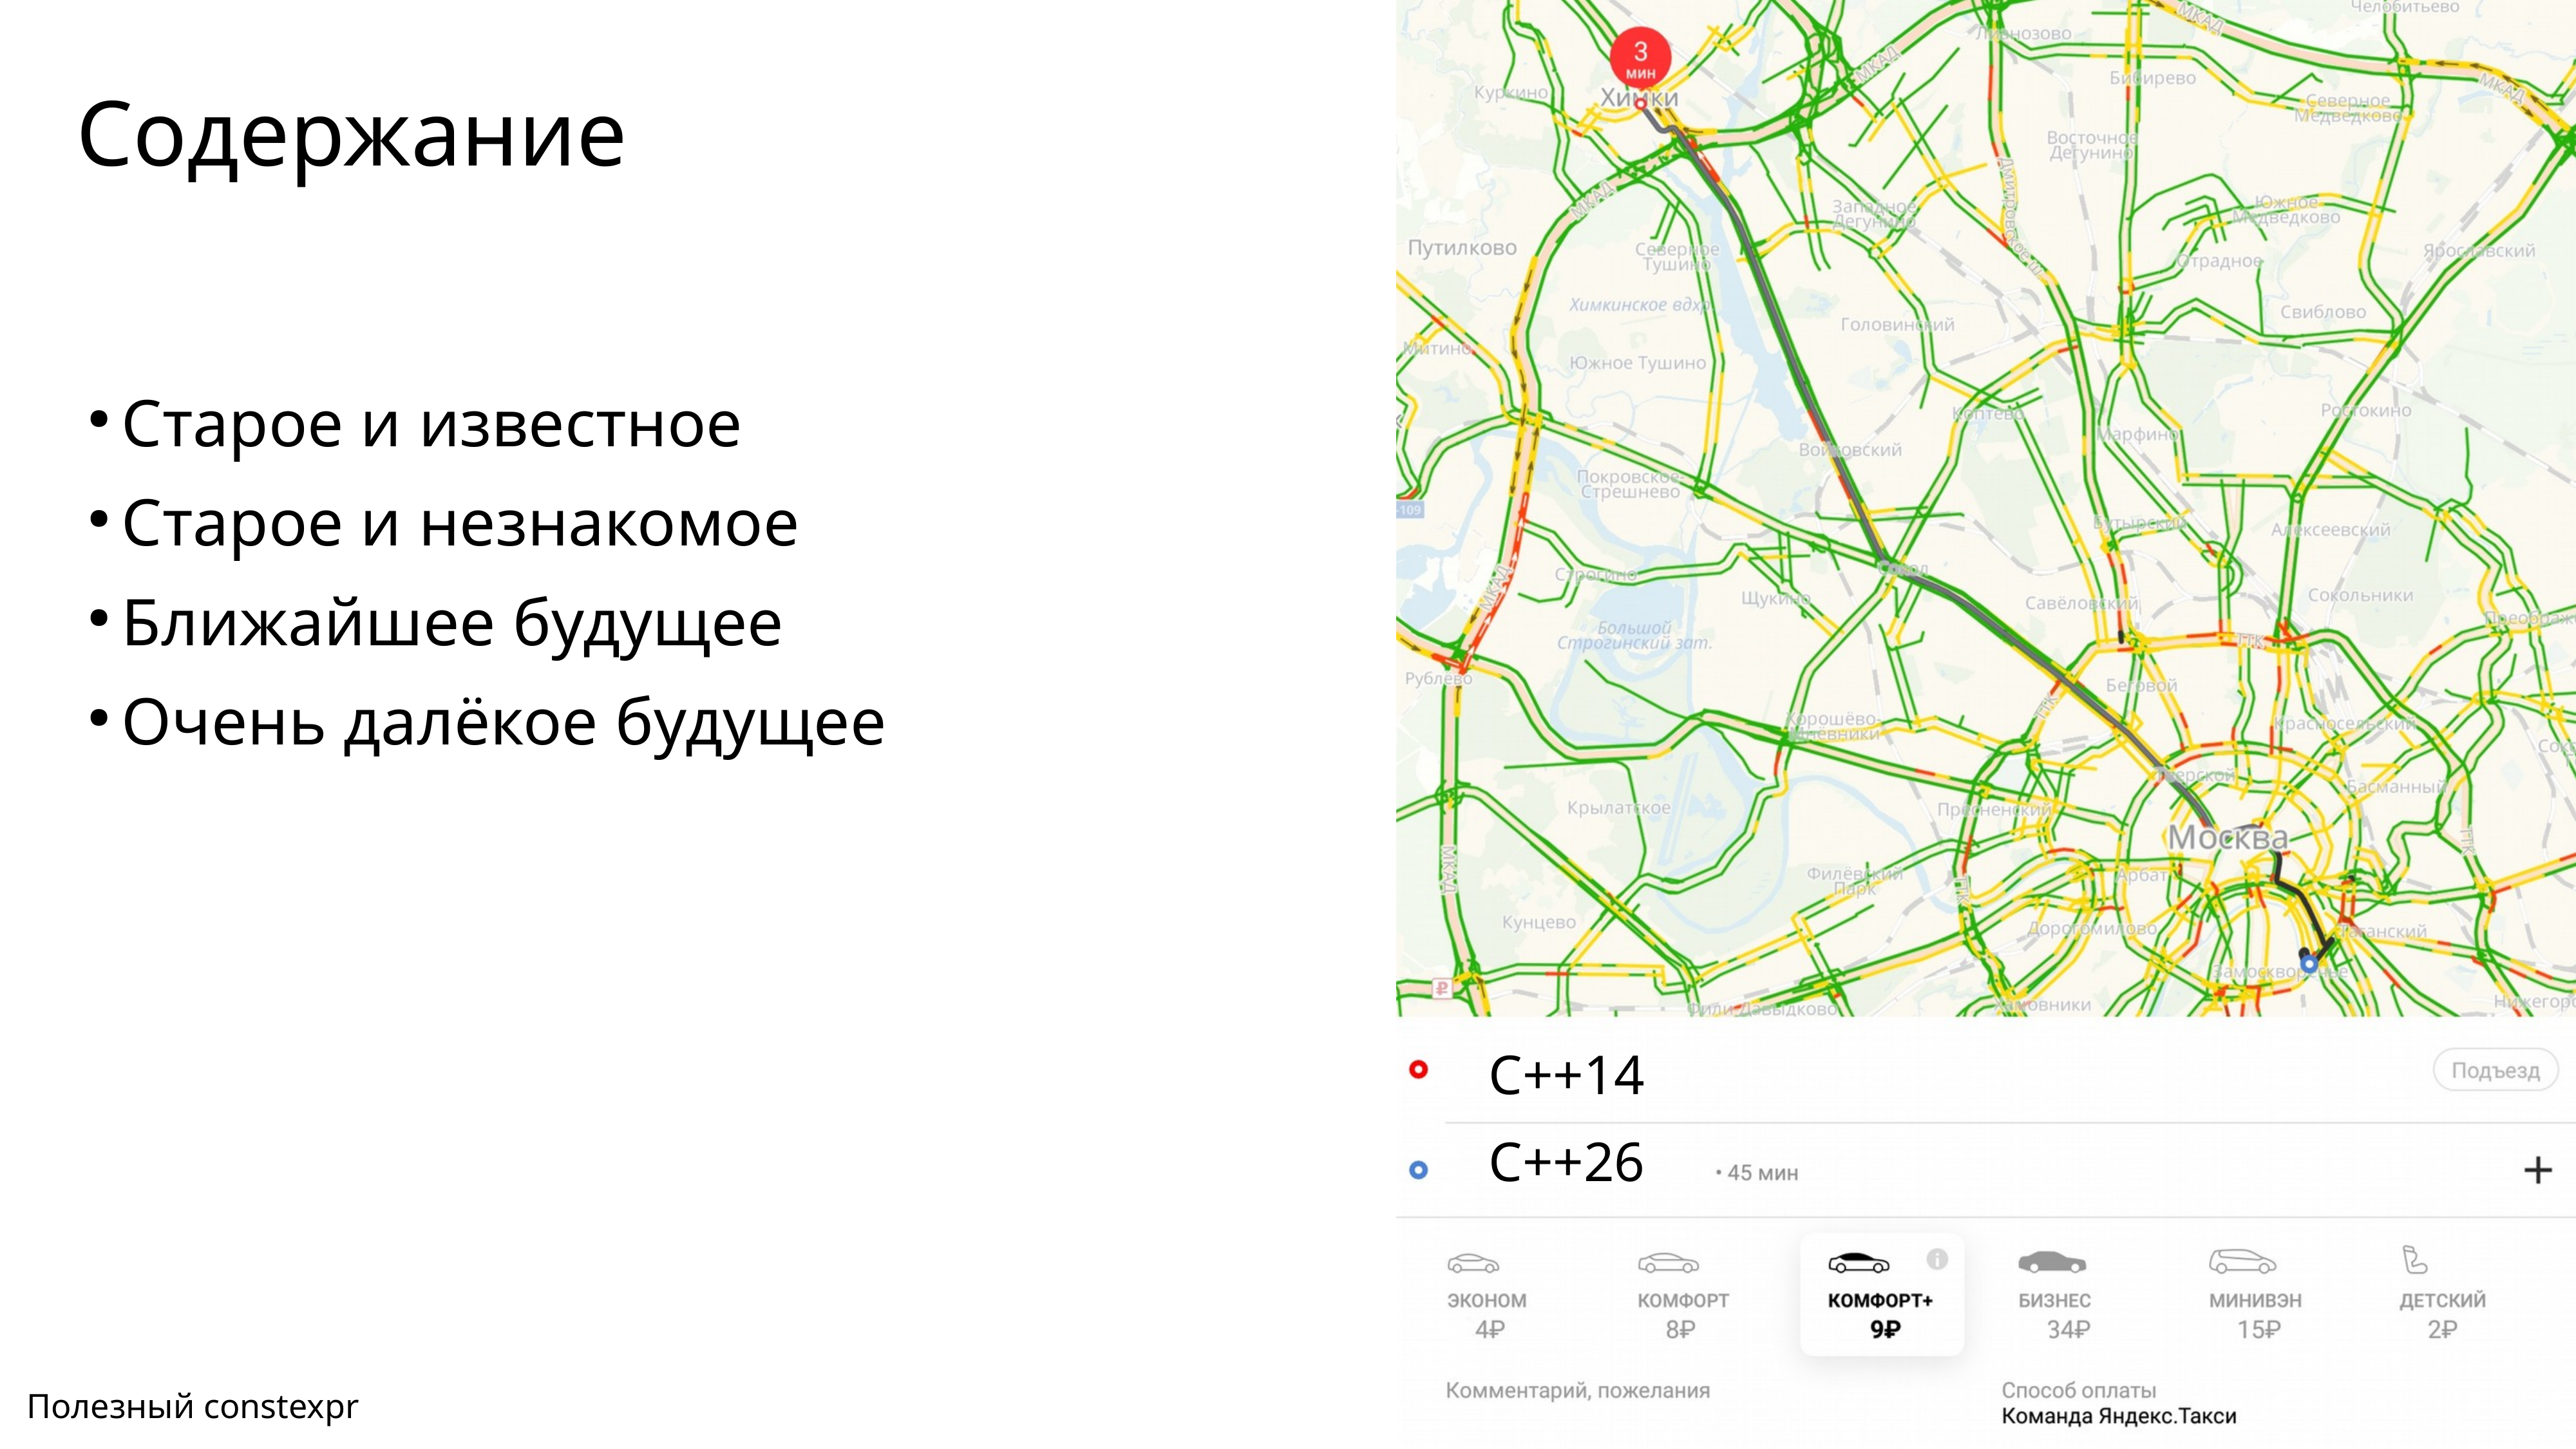

# Содержание
Старое и известное
Старое и незнакомое
Ближайшее будущее
Очень далёкое будущее
C++14
C++26
Полезный constexpr